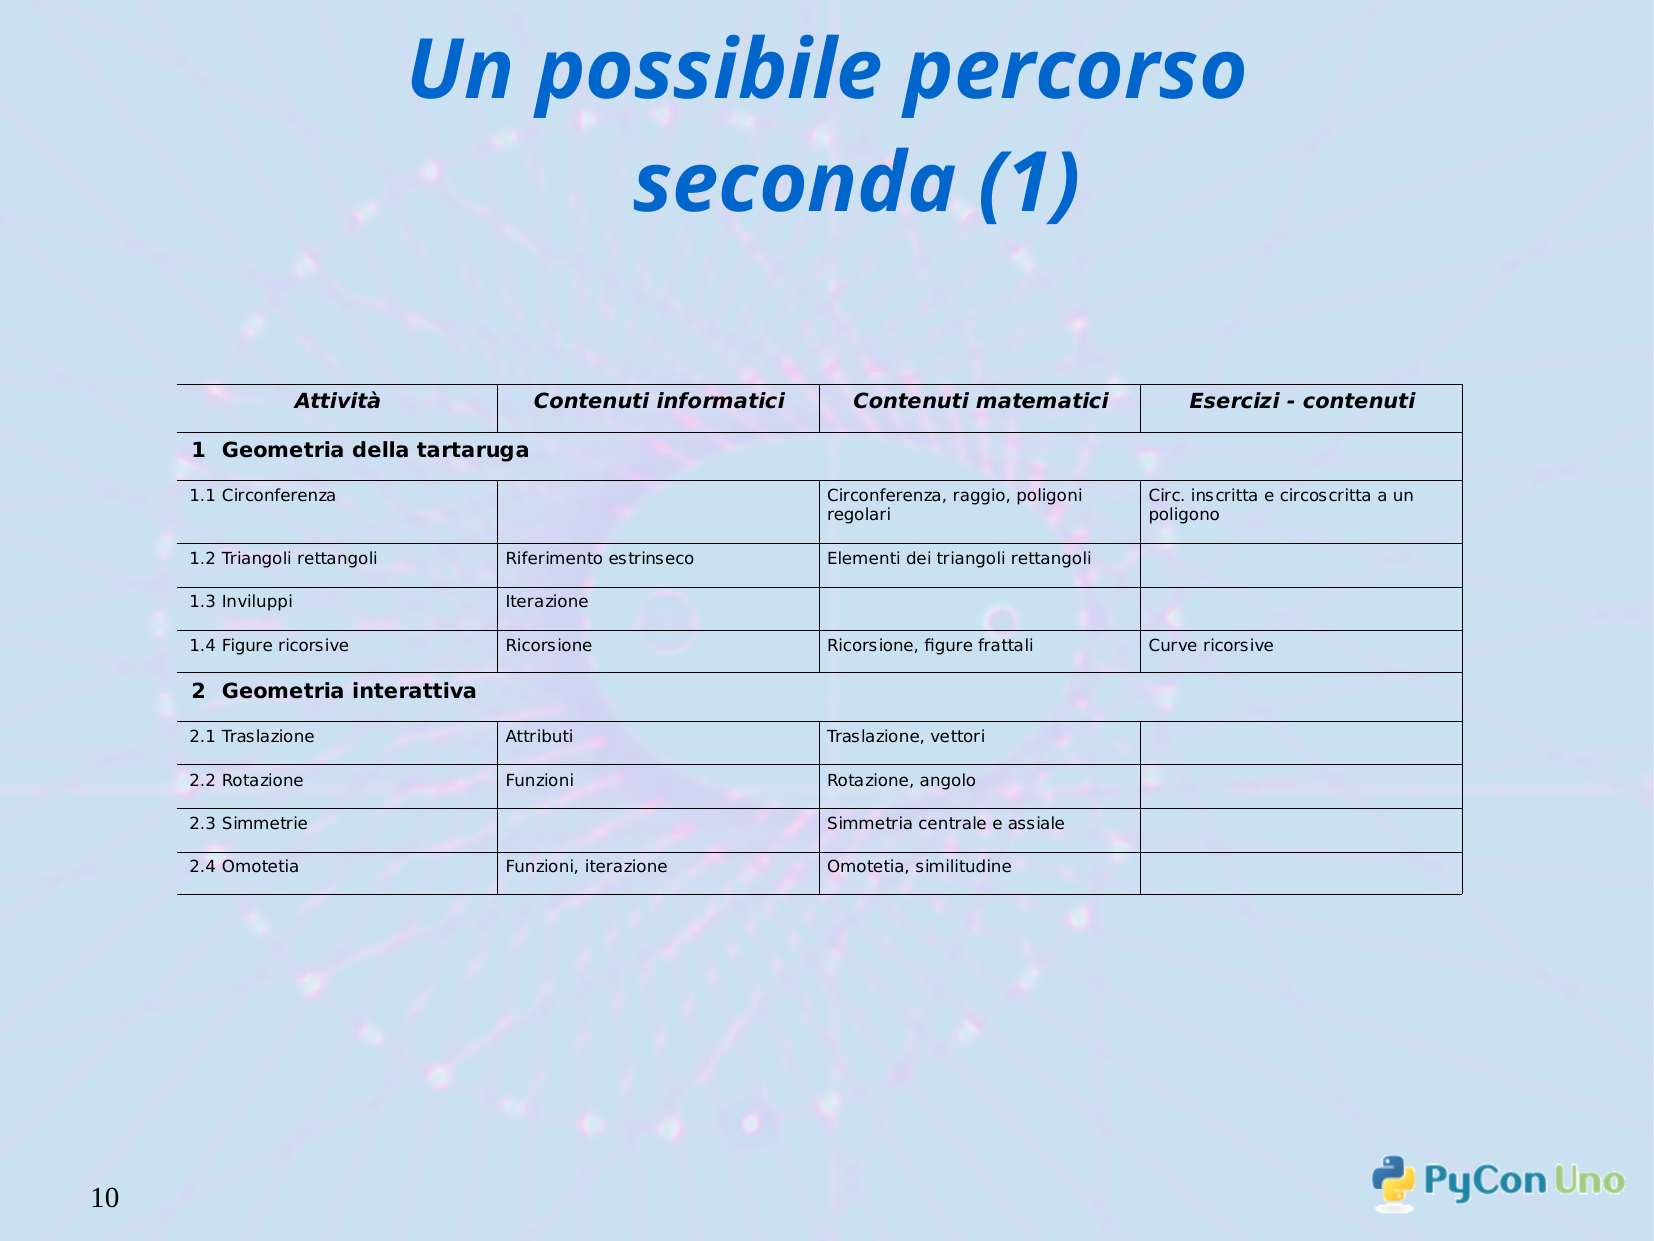

Un possibile percorso
seconda (1)
#
10